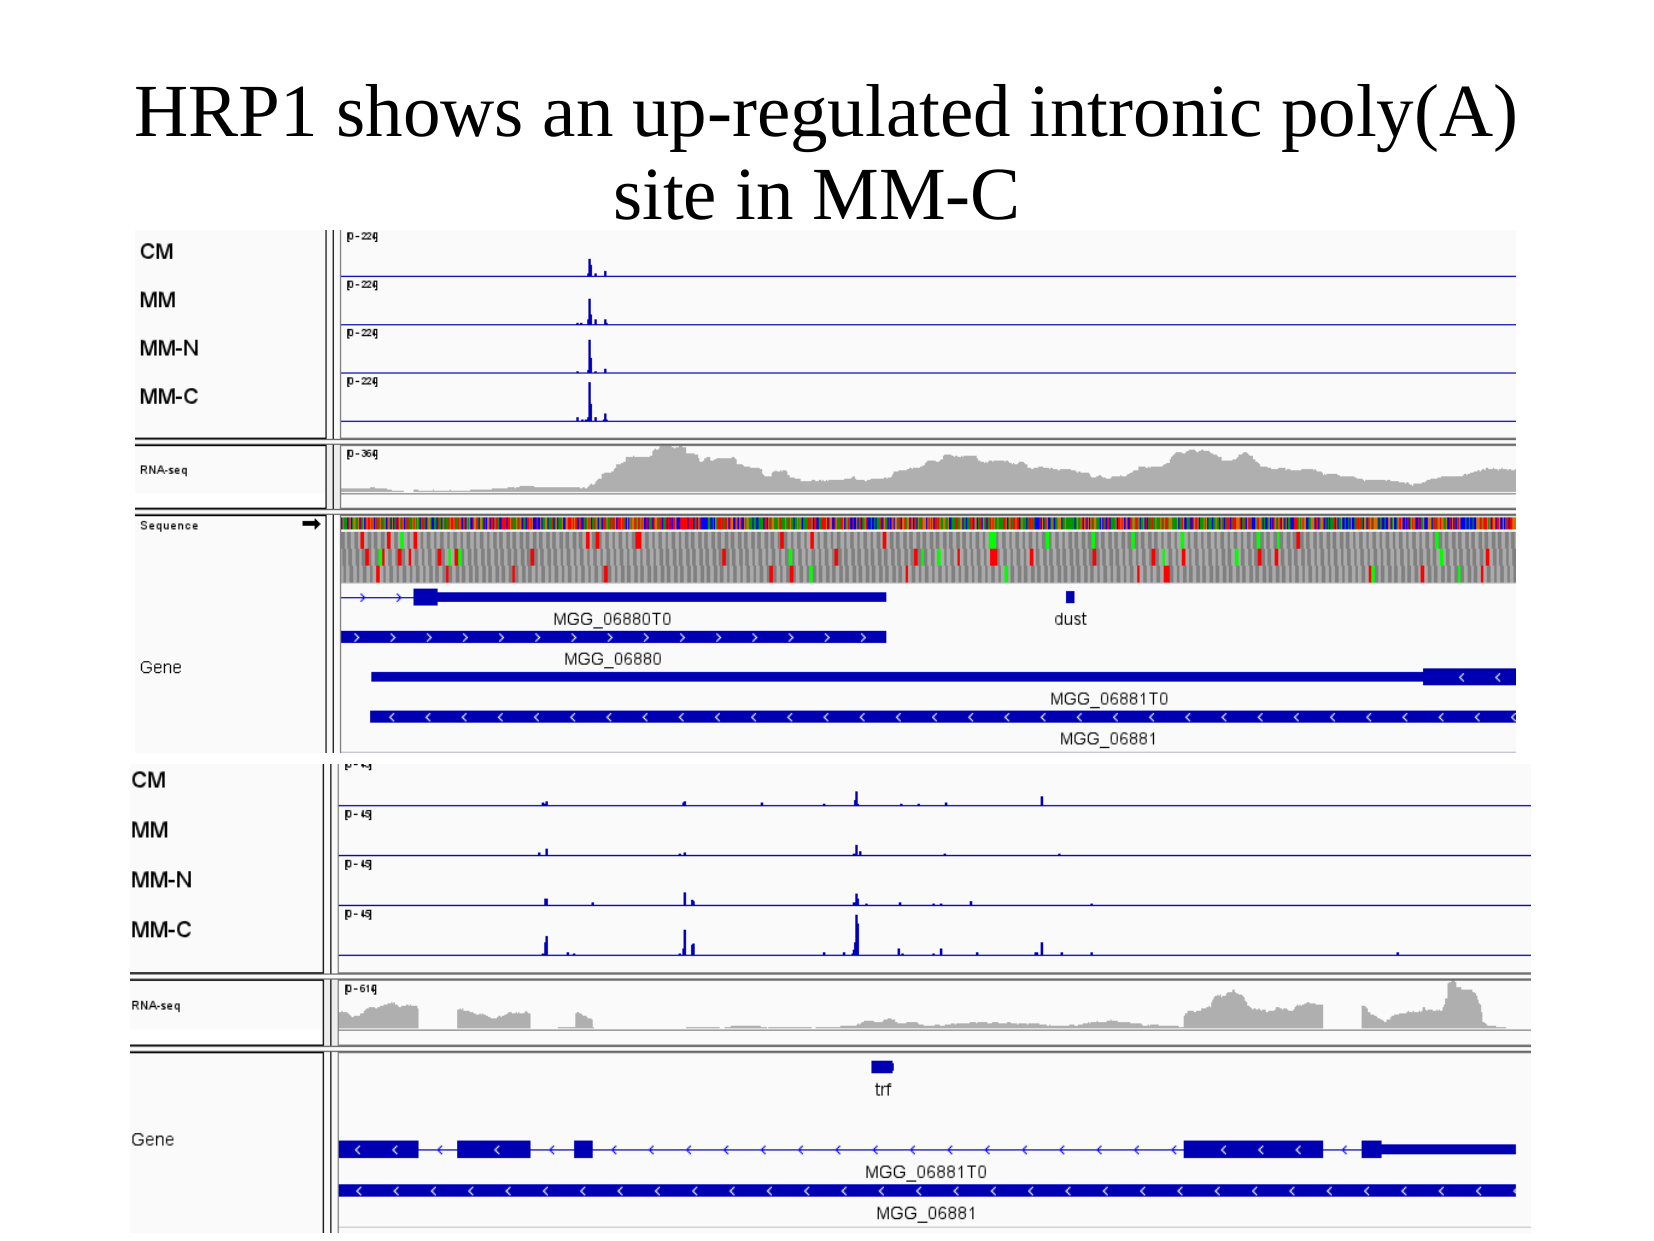

# HRP1 shows an up-regulated intronic poly(A) site in MM-C